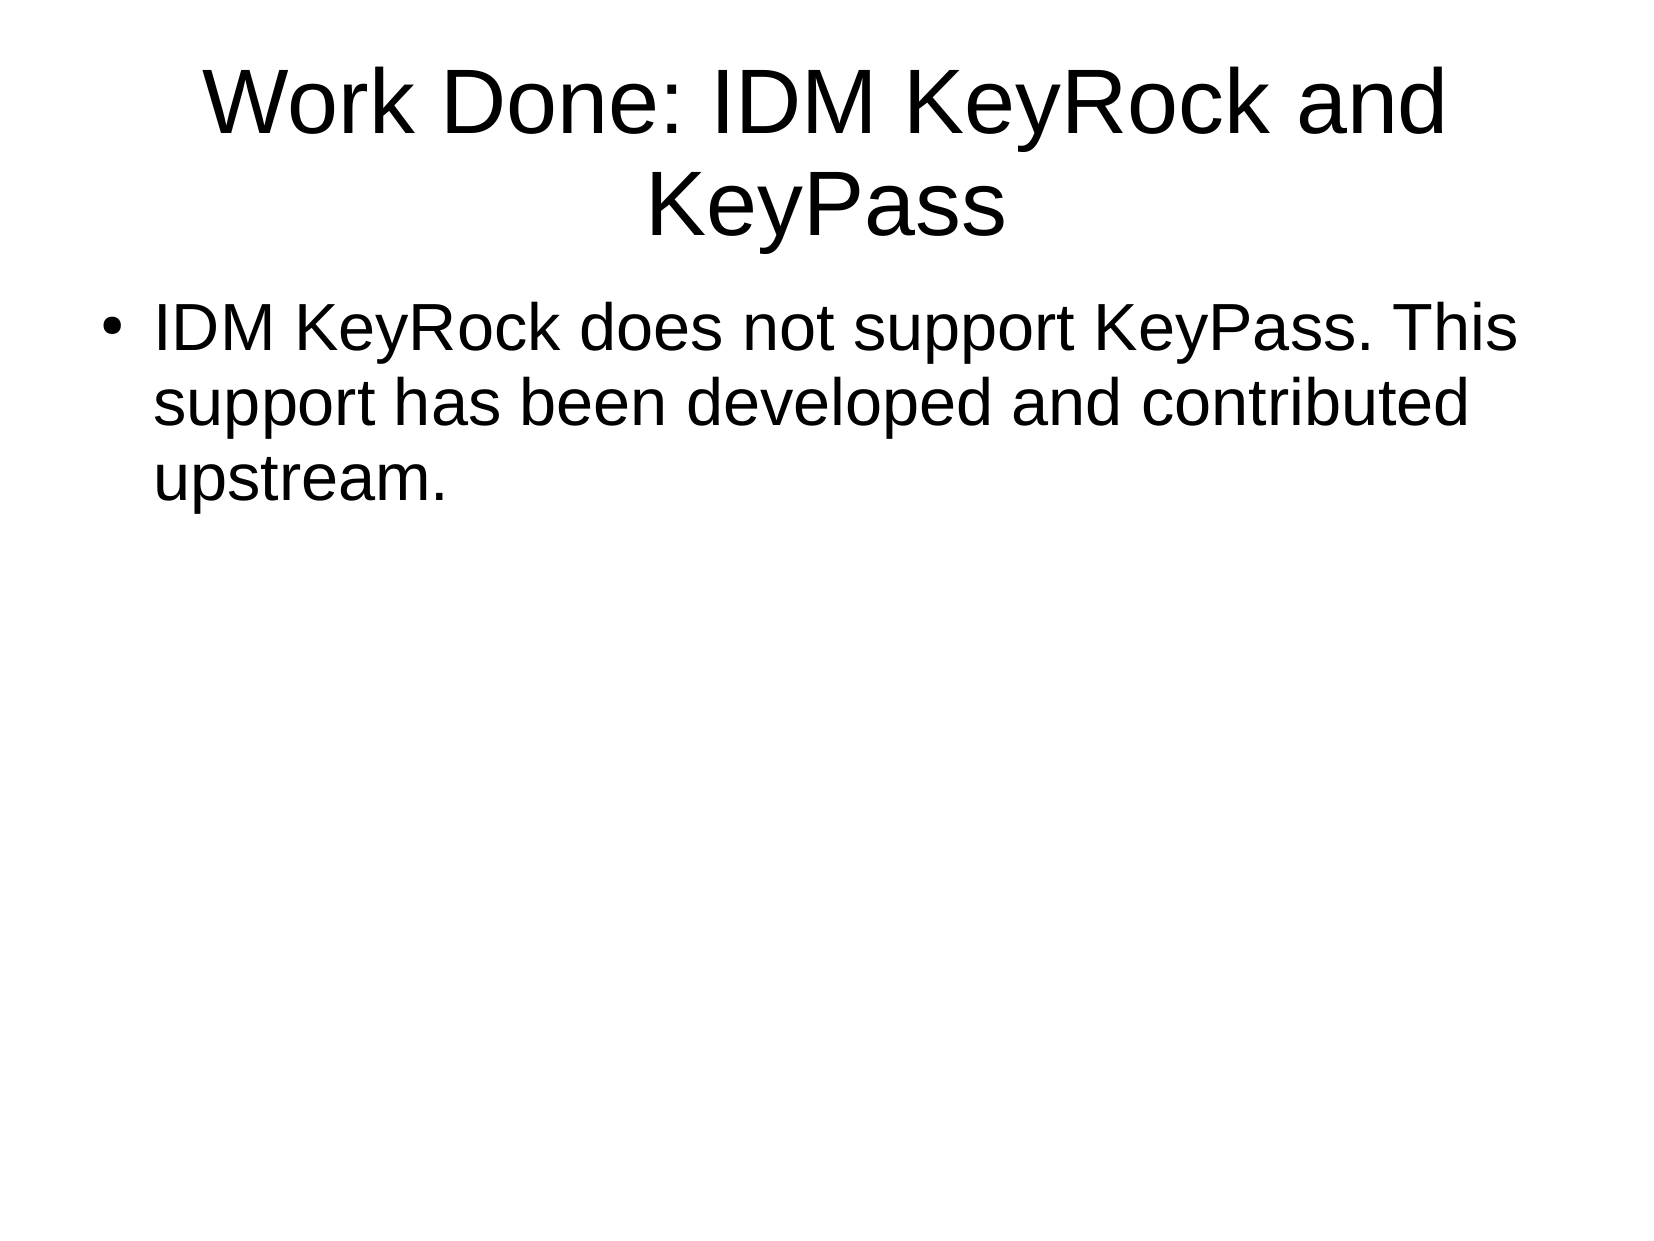

# Work Done: IDM KeyRock and KeyPass
IDM KeyRock does not support KeyPass. This support has been developed and contributed upstream.